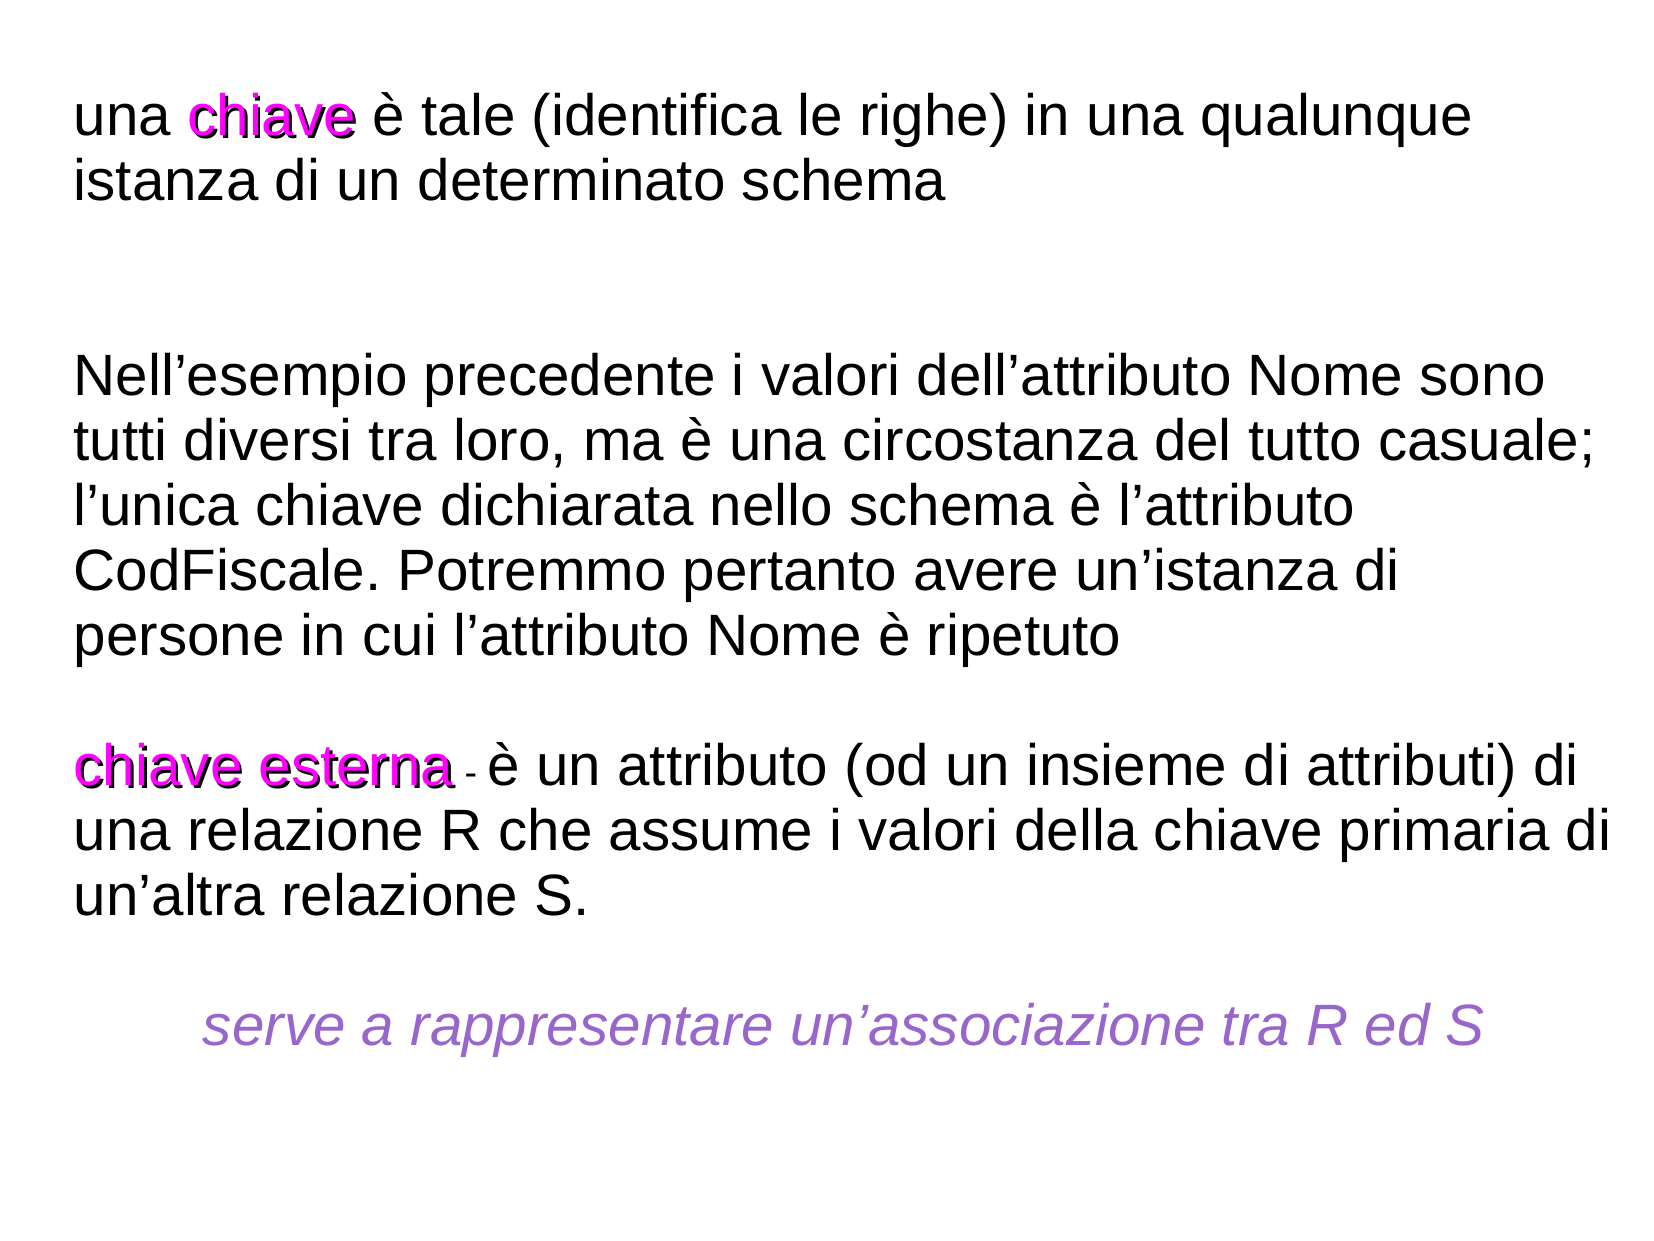

una chiave è tale (identifica le righe) in una qualunque
istanza di un determinato schema
Nell’esempio precedente i valori dell’attributo Nome sono
tutti diversi tra loro, ma è una circostanza del tutto casuale; l’unica chiave dichiarata nello schema è l’attributo CodFiscale. Potremmo pertanto avere un’istanza di persone in cui l’attributo Nome è ripetuto
chiave esterna - è un attributo (od un insieme di attributi) di una relazione R che assume i valori della chiave primaria di un’altra relazione S.
serve a rappresentare un’associazione tra R ed S